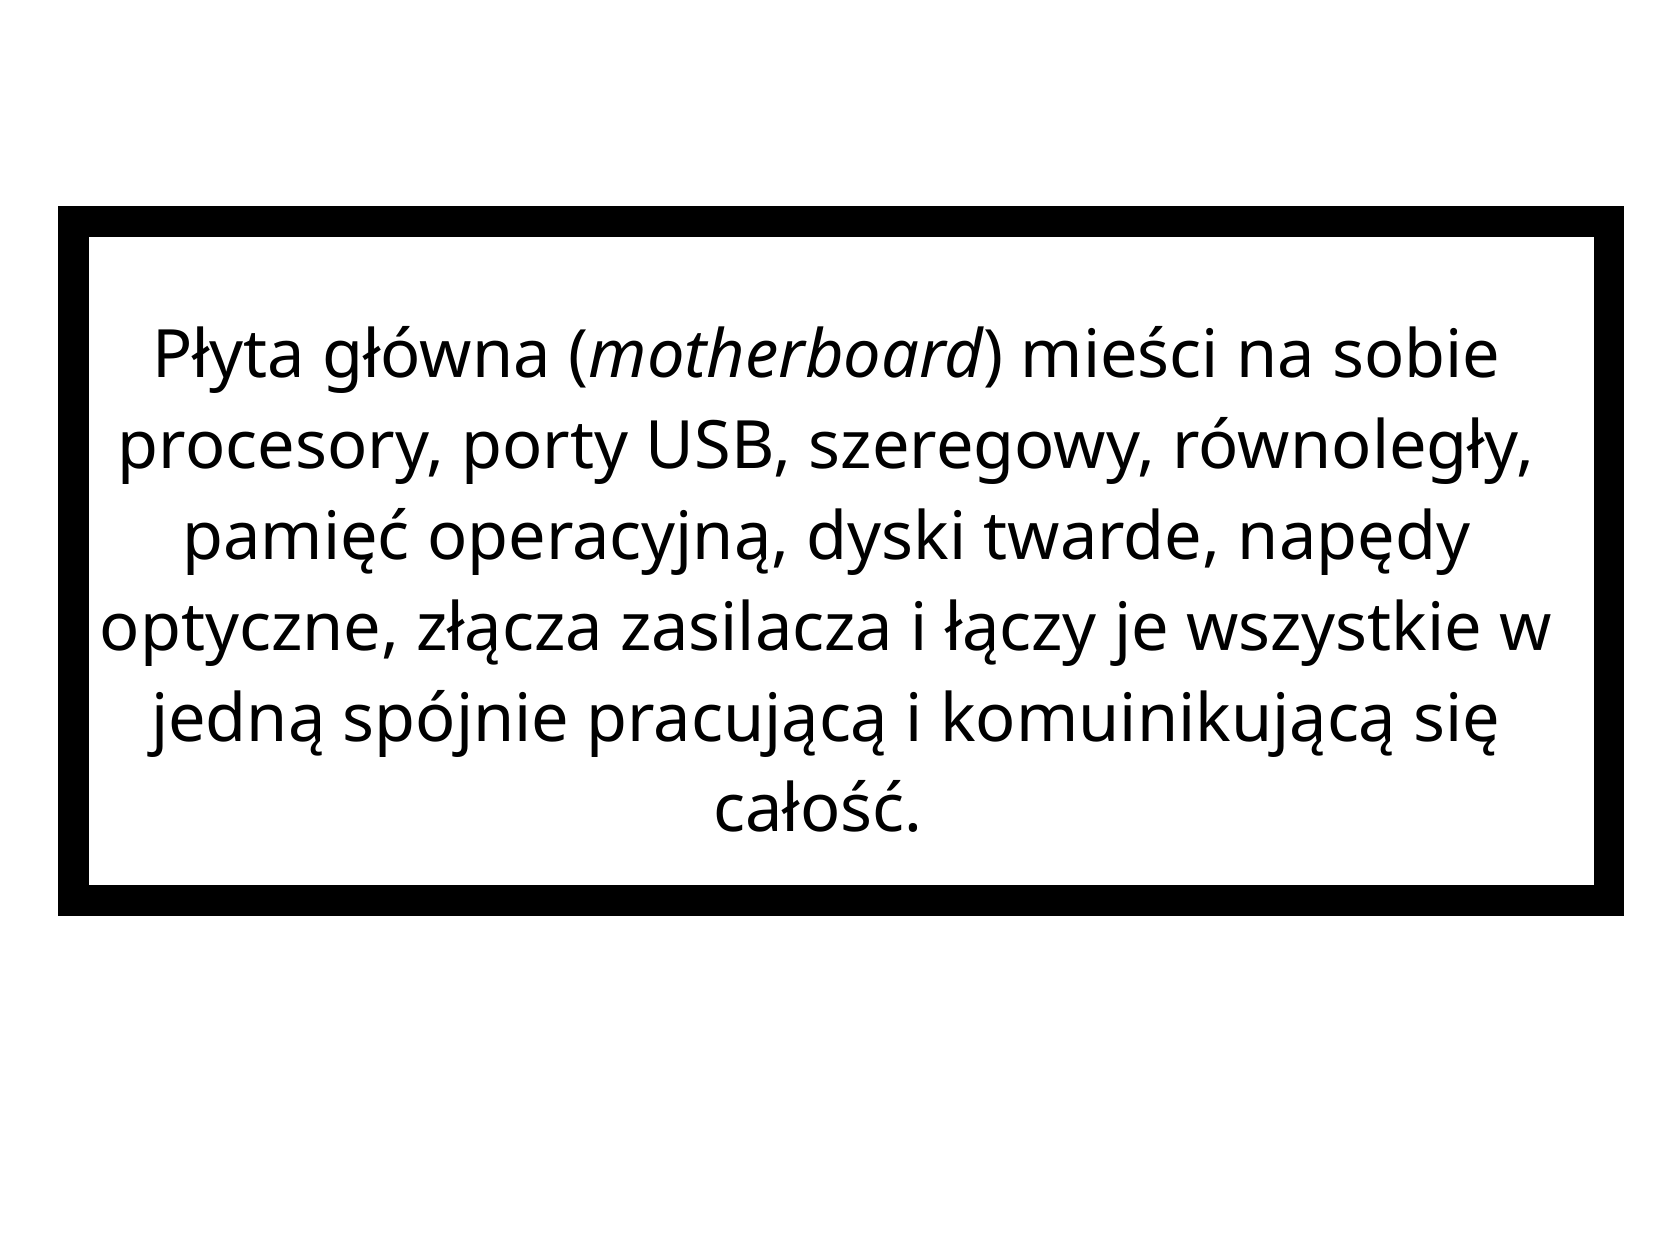

# Płyta główna (motherboard) mieści na sobie procesory, porty USB, szeregowy, równoległy, pamięć operacyjną, dyski twarde, napędy optyczne, złącza zasilacza i łączy je wszystkie w jedną spójnie pracującą i komuinikującą się całość.